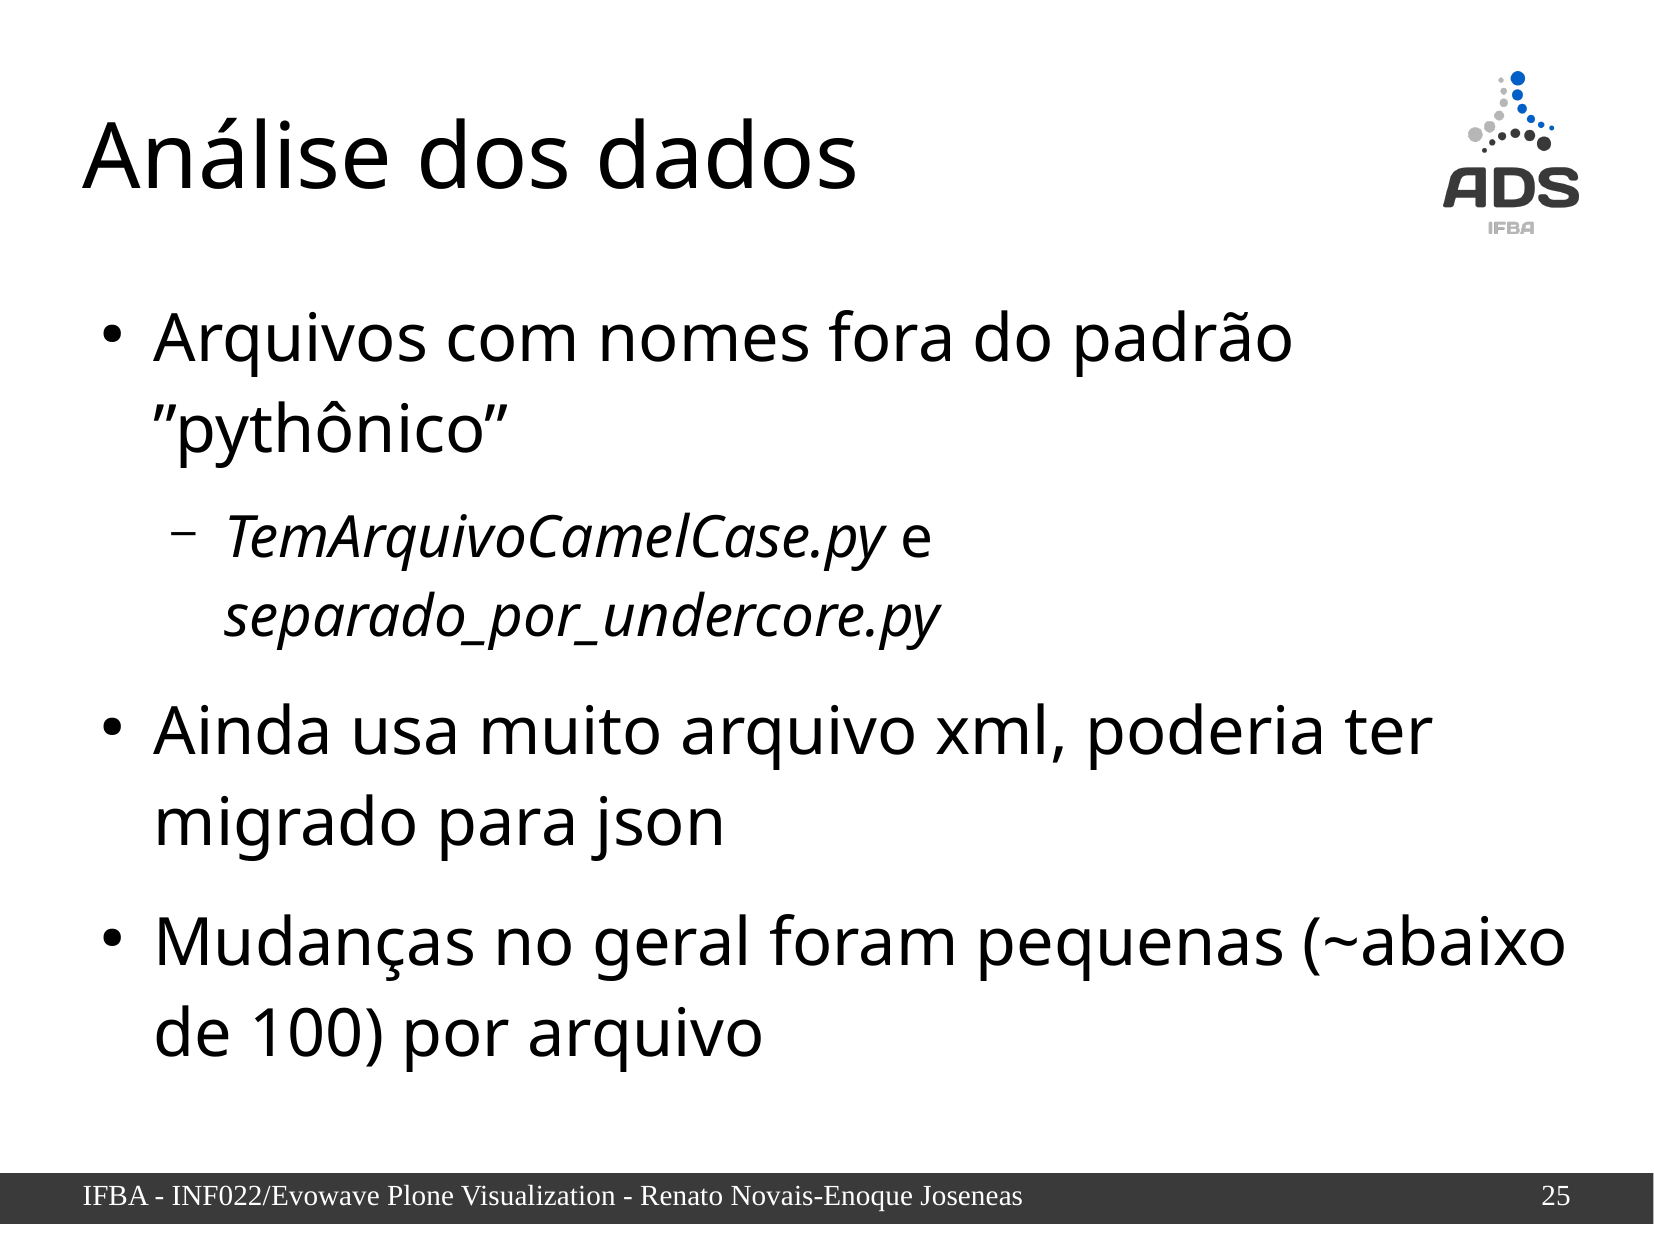

# Análise dos dados
Arquivos com nomes fora do padrão ”pythônico”
TemArquivoCamelCase.py e separado_por_undercore.py
Ainda usa muito arquivo xml, poderia ter migrado para json
Mudanças no geral foram pequenas (~abaixo de 100) por arquivo
25